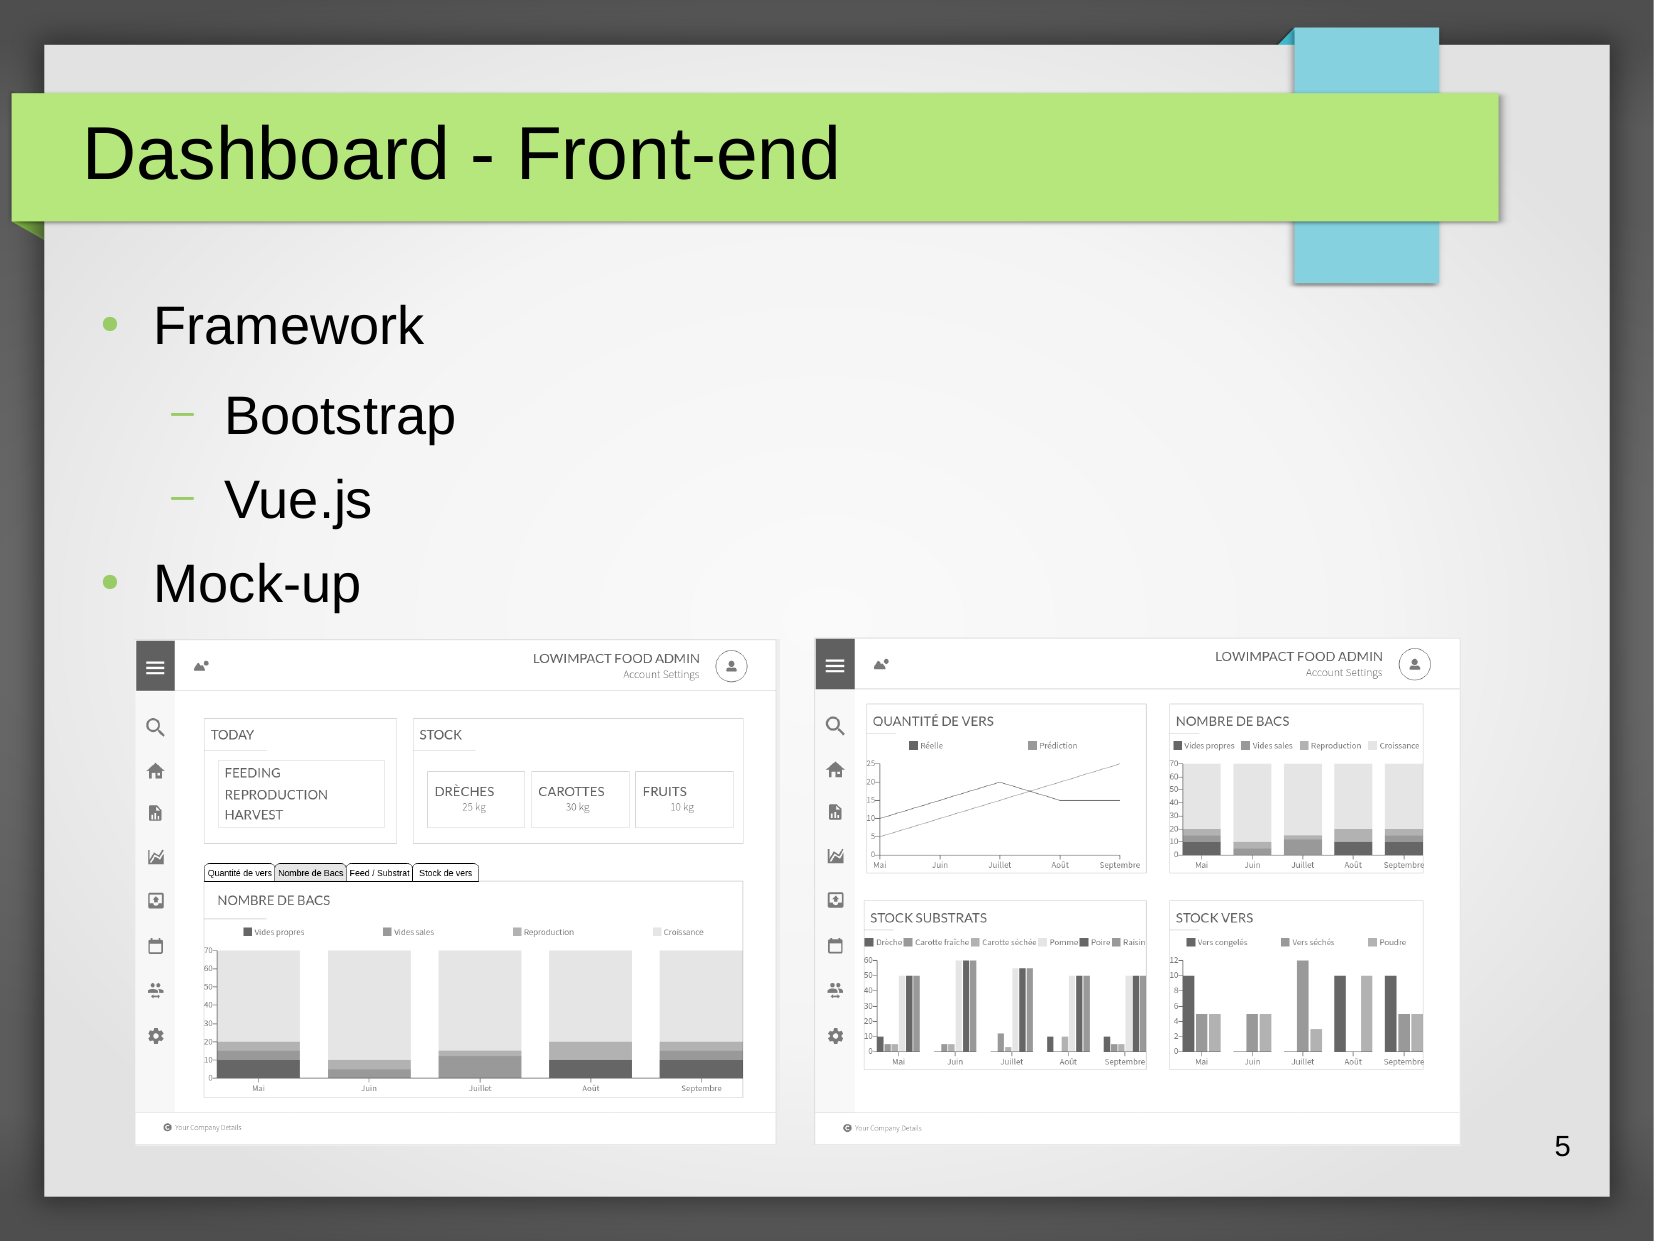

# Dashboard - Front-end
Framework
Bootstrap
Vue.js
Mock-up
5